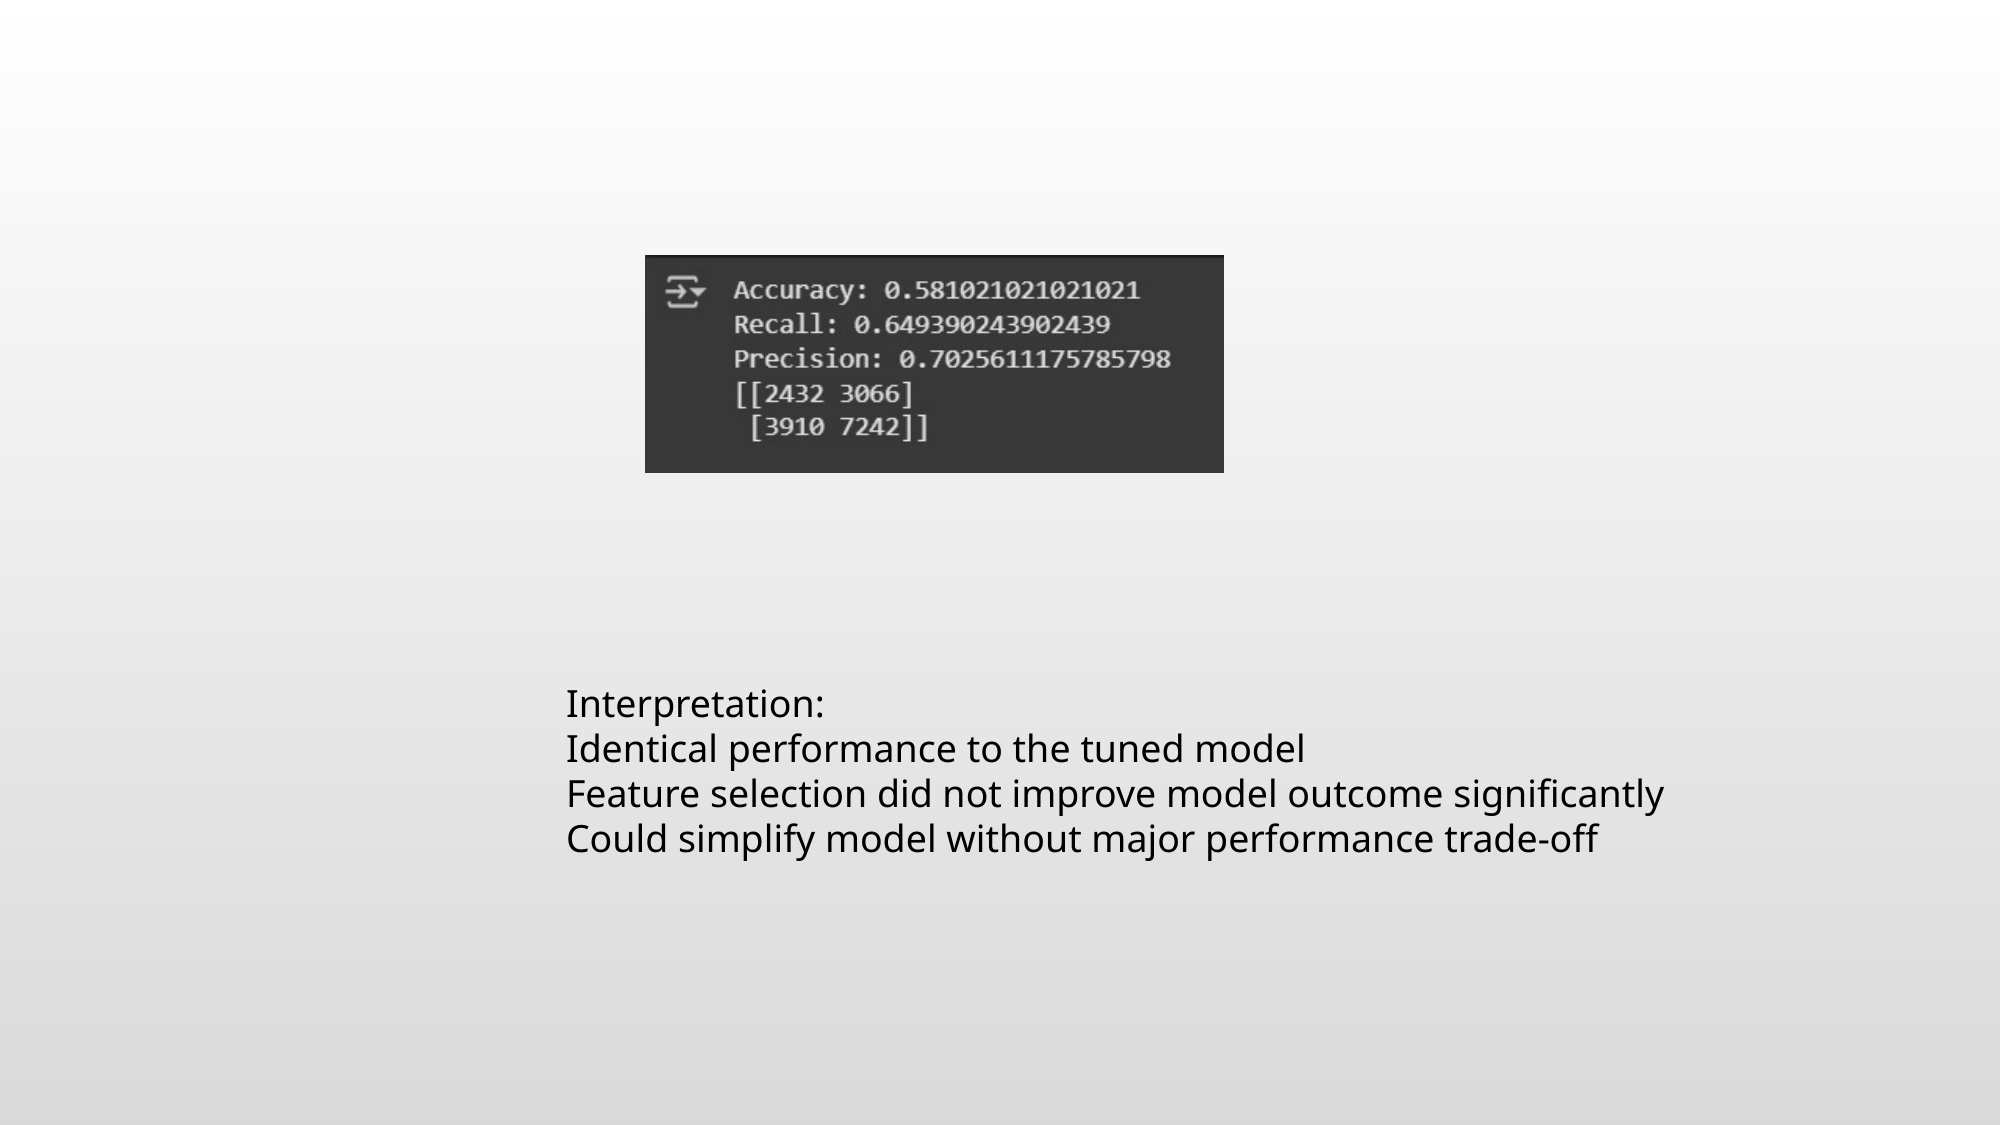

Interpretation:
Identical performance to the tuned model
Feature selection did not improve model outcome significantly
Could simplify model without major performance trade-off